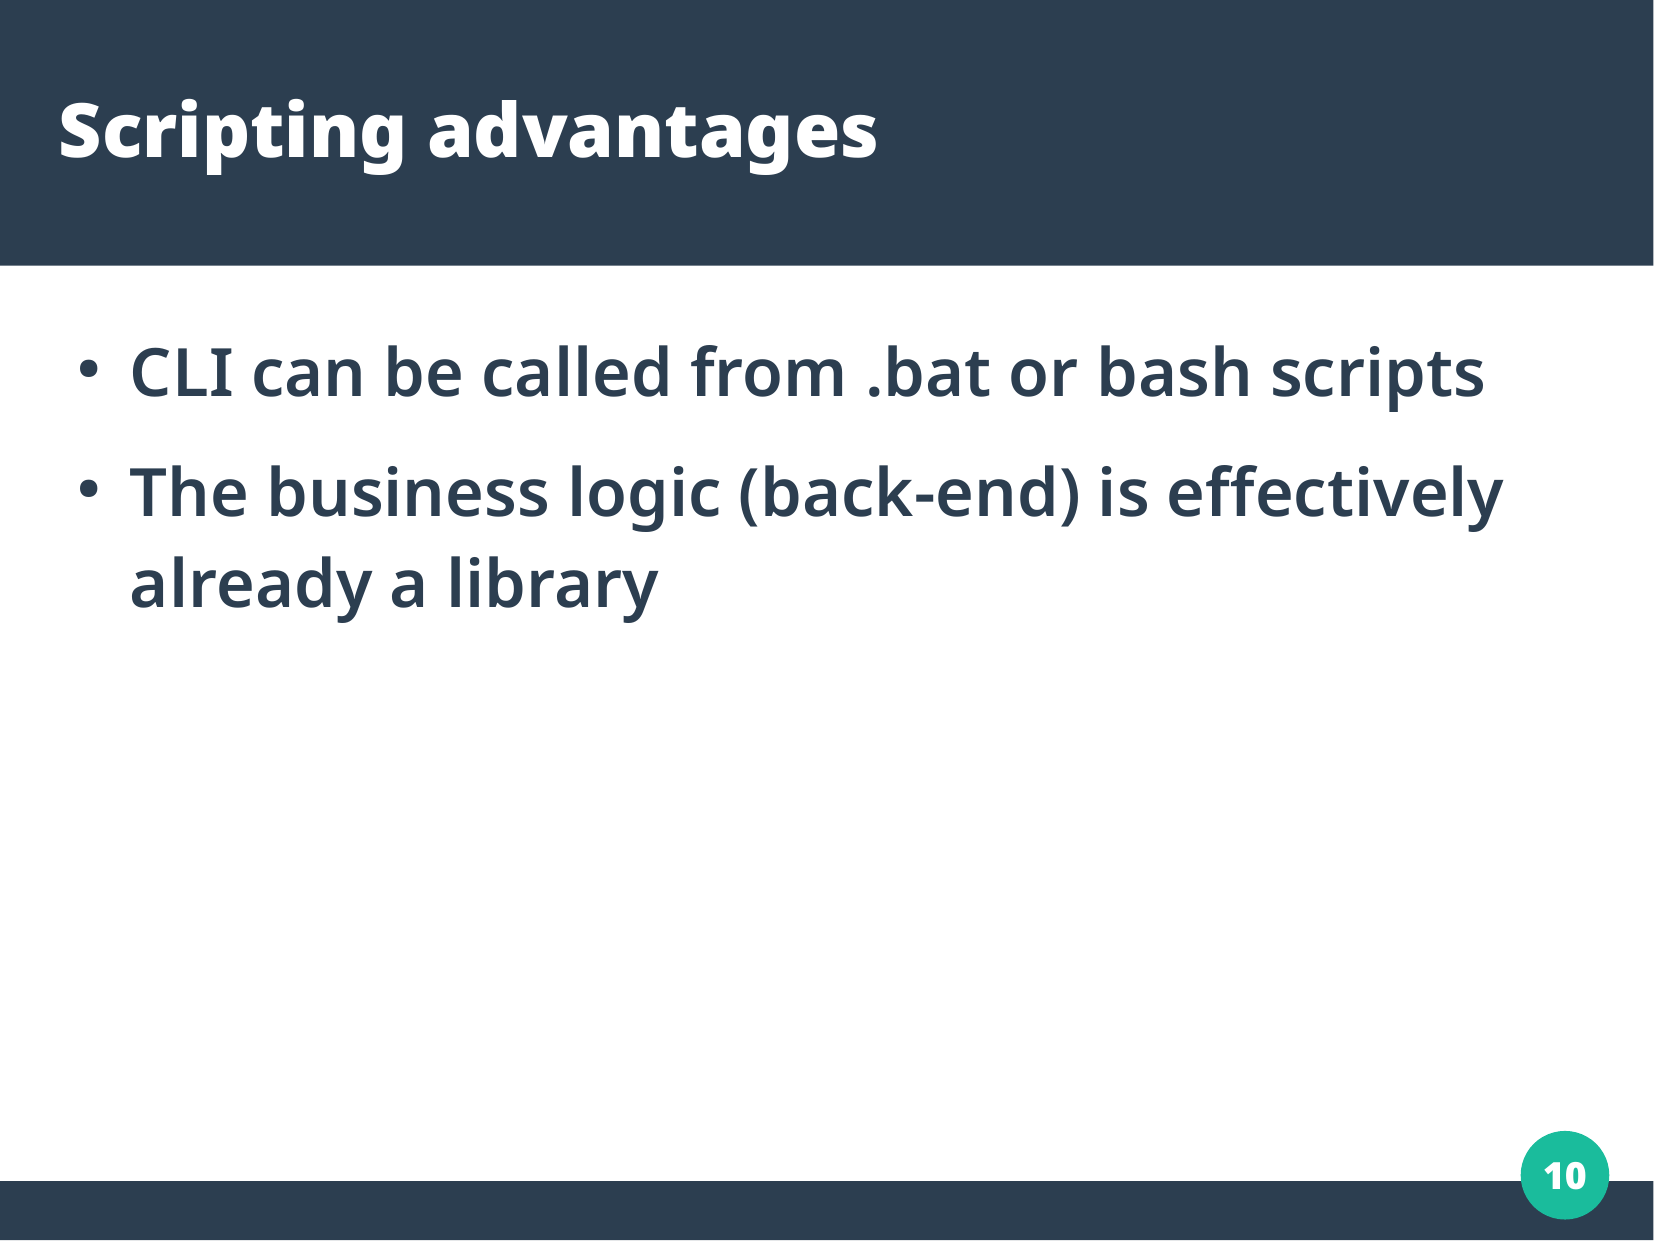

# Scripting advantages
CLI can be called from .bat or bash scripts
The business logic (back-end) is effectively already a library
10